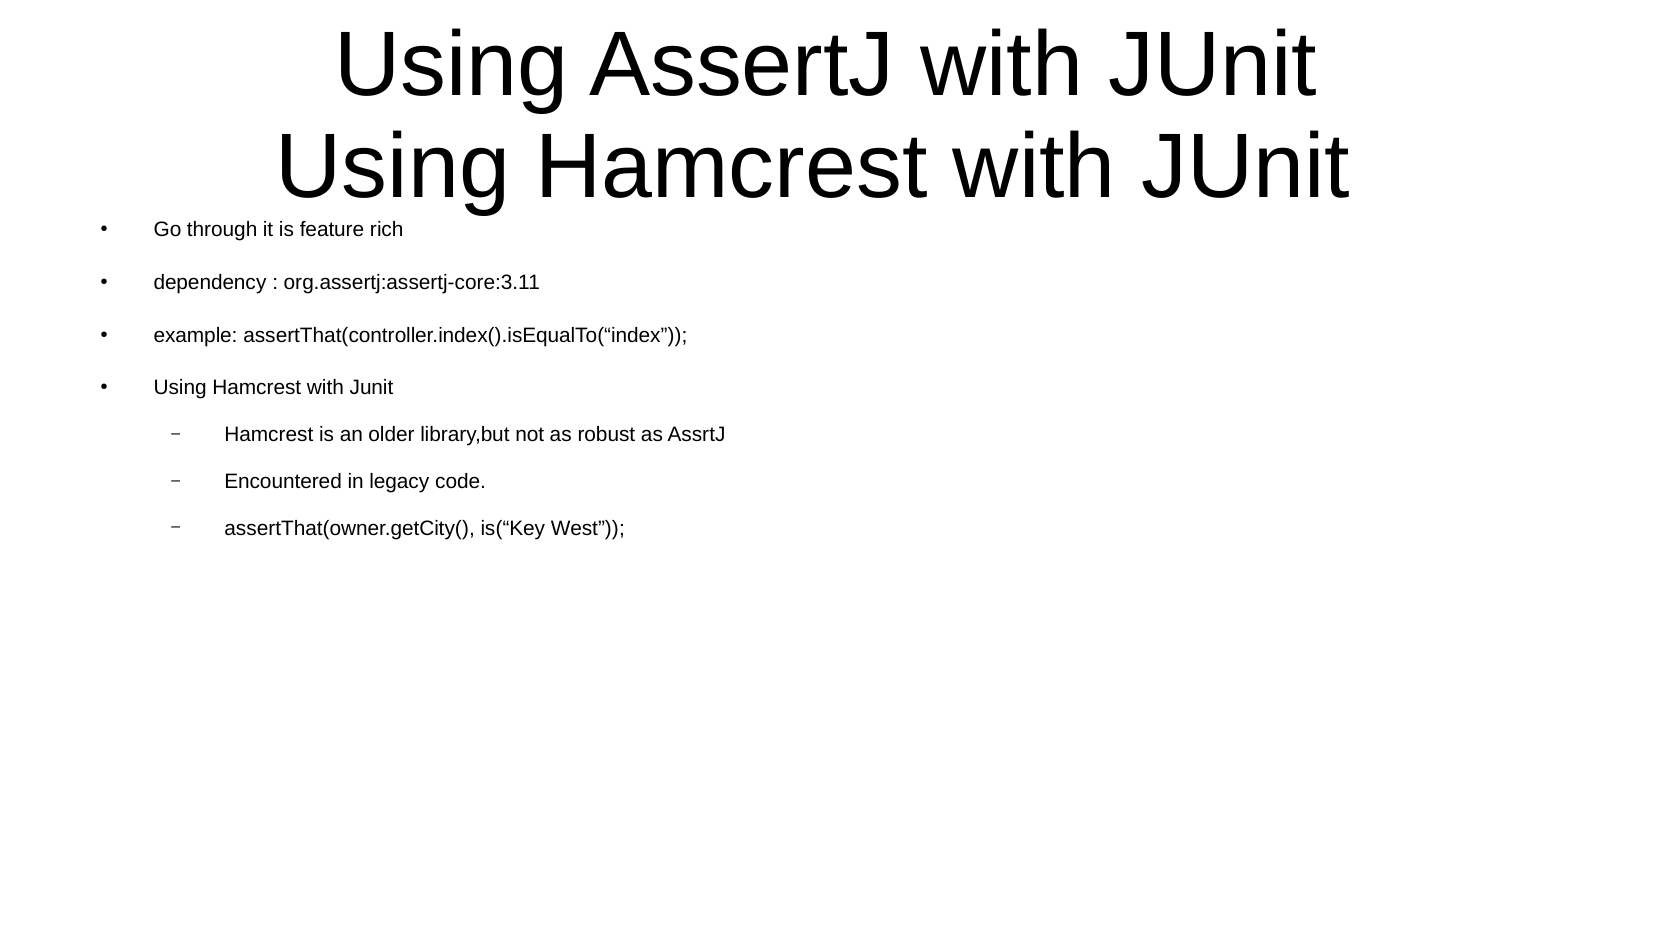

# Using AssertJ with JUnit Using Hamcrest with JUnit
Go through it is feature rich
dependency : org.assertj:assertj-core:3.11
example: assertThat(controller.index().isEqualTo(“index”));
Using Hamcrest with Junit
Hamcrest is an older library,but not as robust as AssrtJ
Encountered in legacy code.
assertThat(owner.getCity(), is(“Key West”));